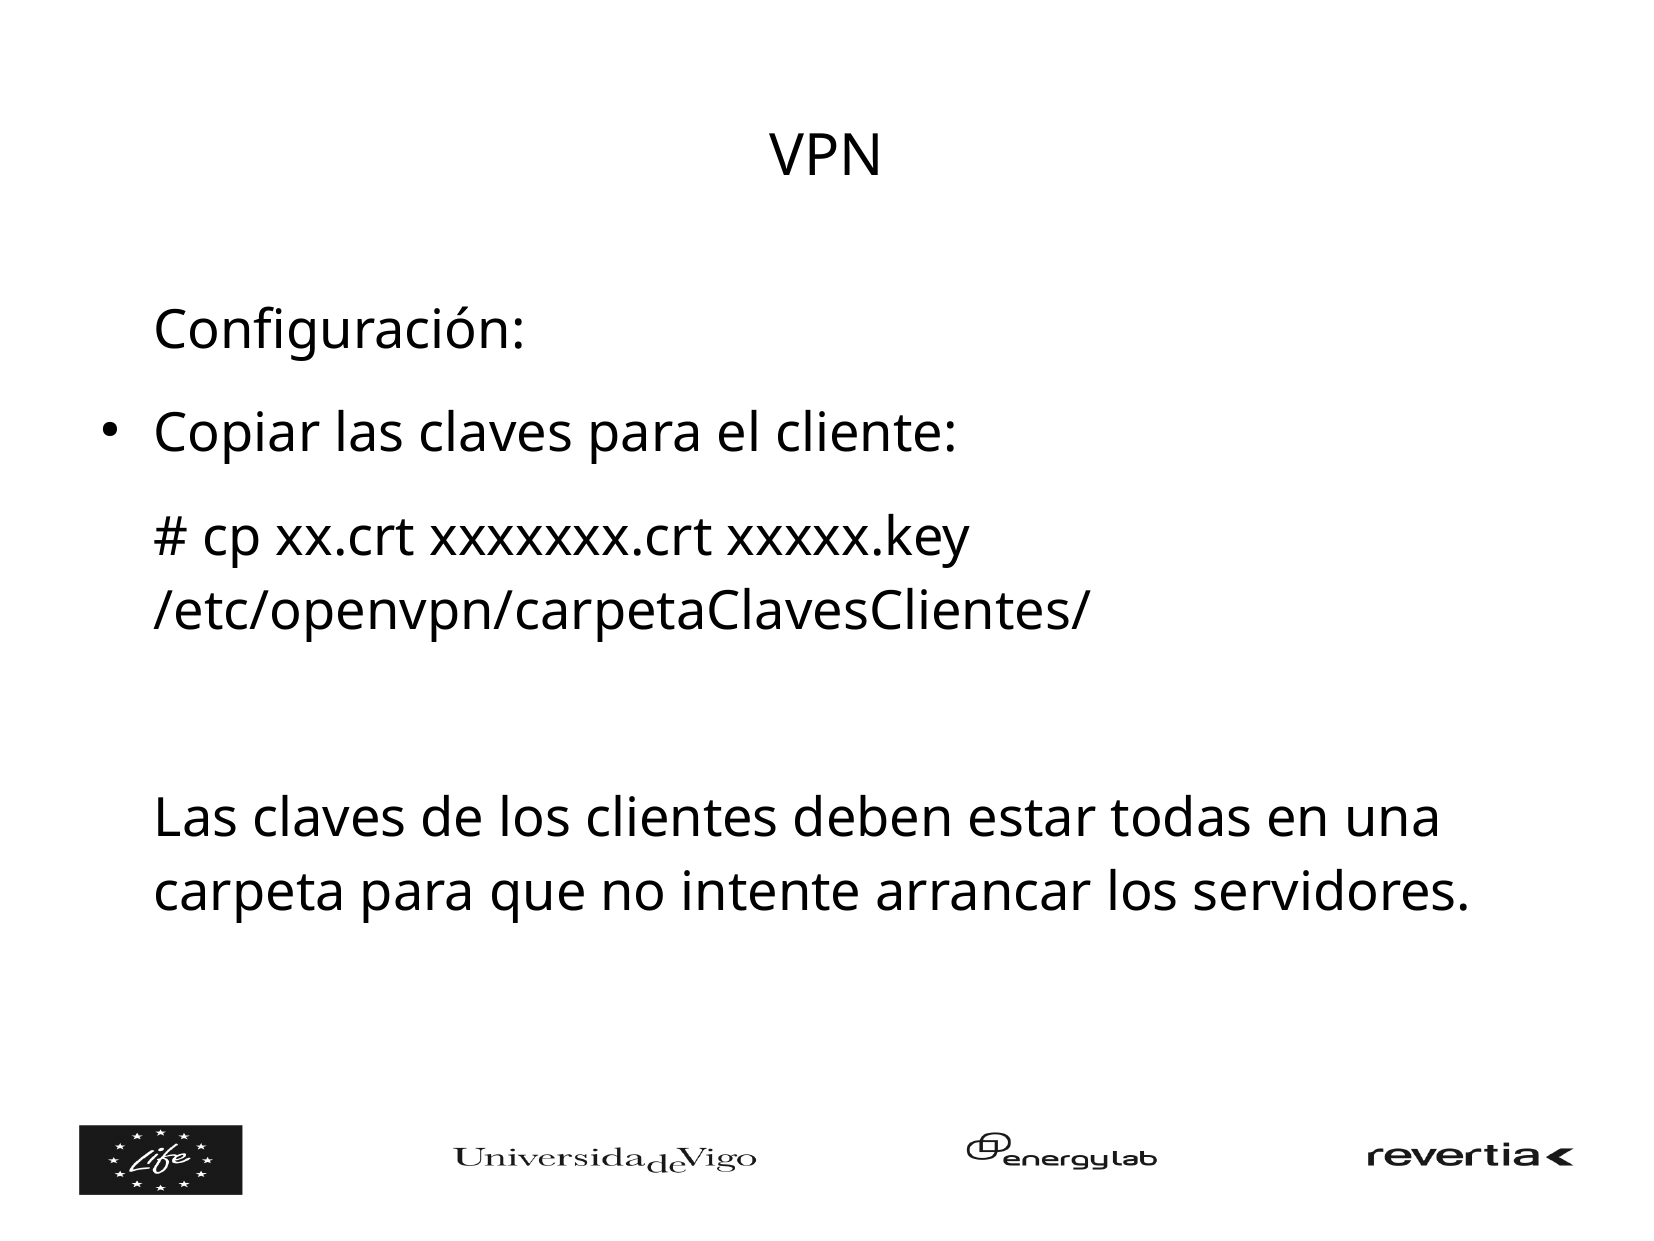

# VPN
Configuración:
Copiar las claves para el cliente:
# cp xx.crt xxxxxxx.crt xxxxx.key /etc/openvpn/carpetaClavesClientes/
Las claves de los clientes deben estar todas en una carpeta para que no intente arrancar los servidores.